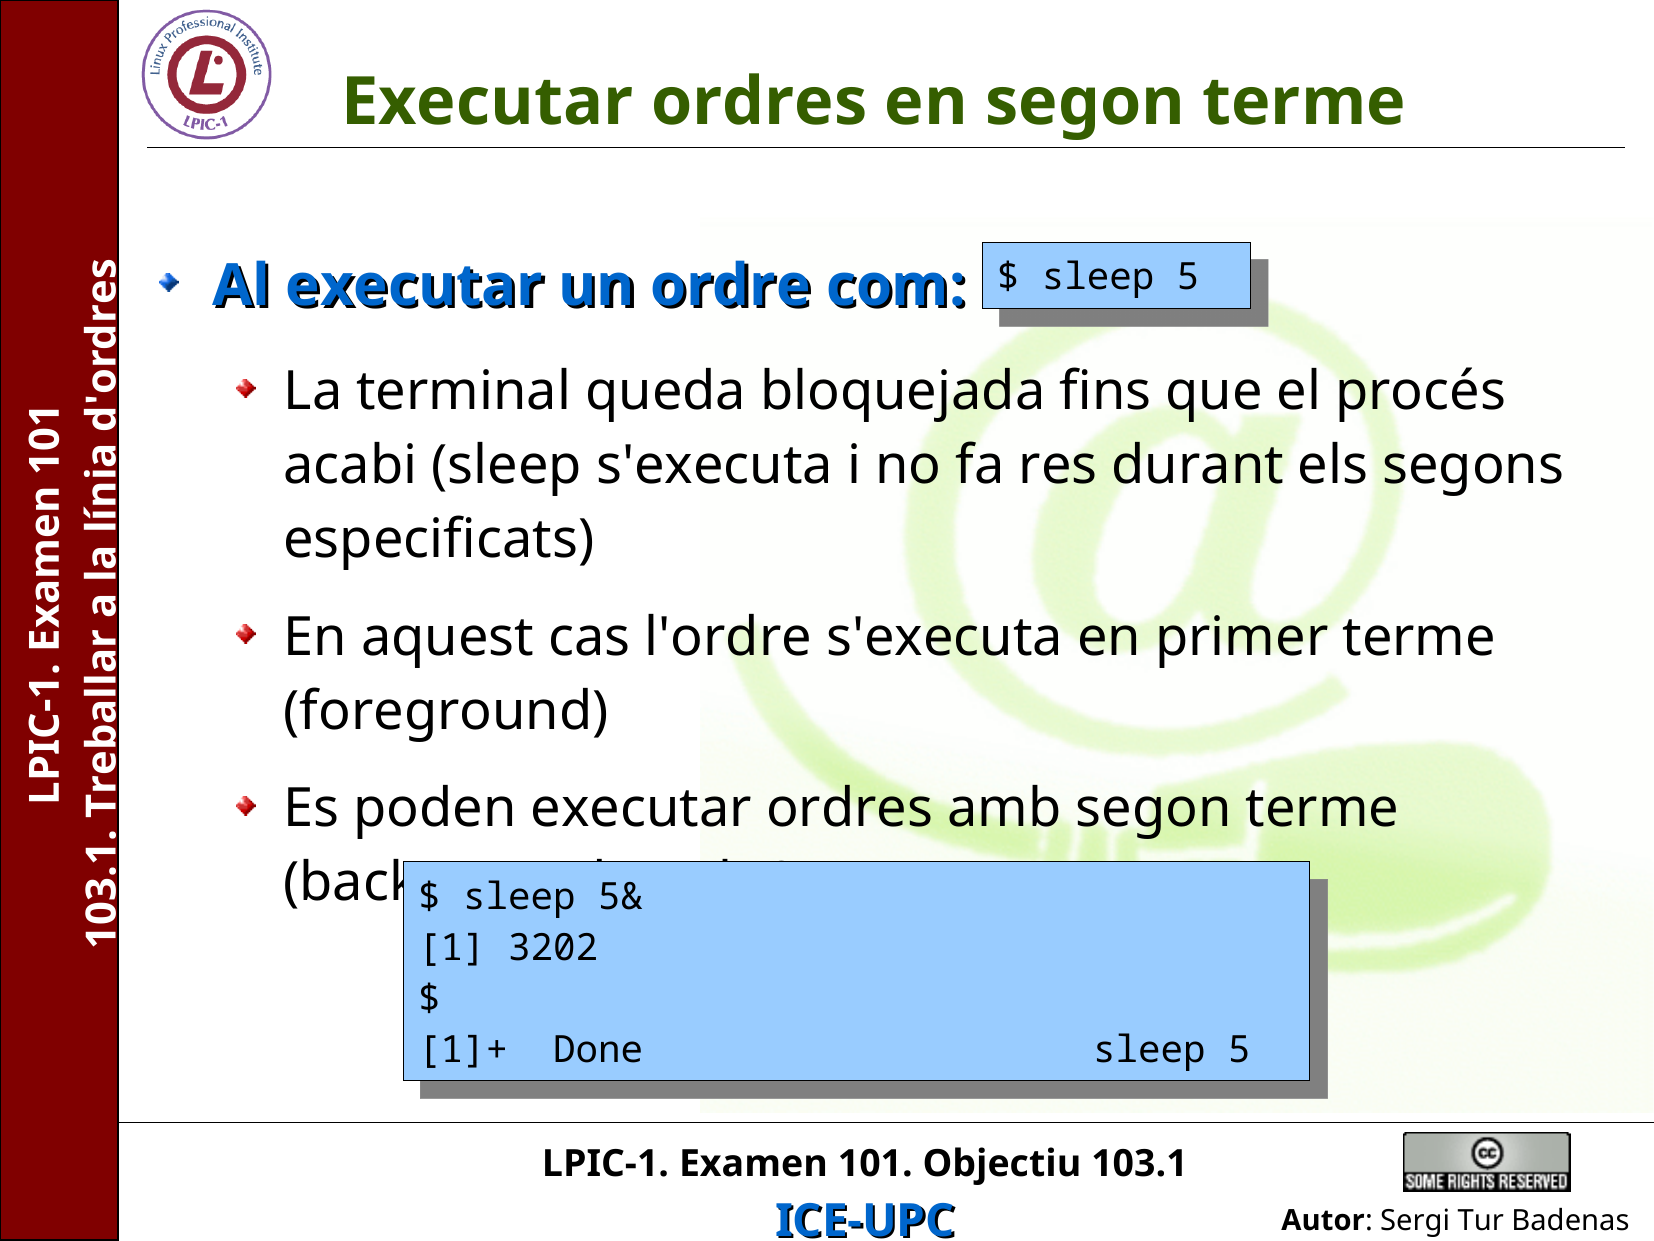

# Executar ordres en segon terme
$ sleep 5
Al executar un ordre com:
La terminal queda bloquejada fins que el procés acabi (sleep s'executa i no fa res durant els segons especificats)
En aquest cas l'ordre s'executa en primer terme (foreground)
Es poden executar ordres amb segon terme (background) amb &
$ sleep 5&
[1] 3202
$
[1]+ Done sleep 5